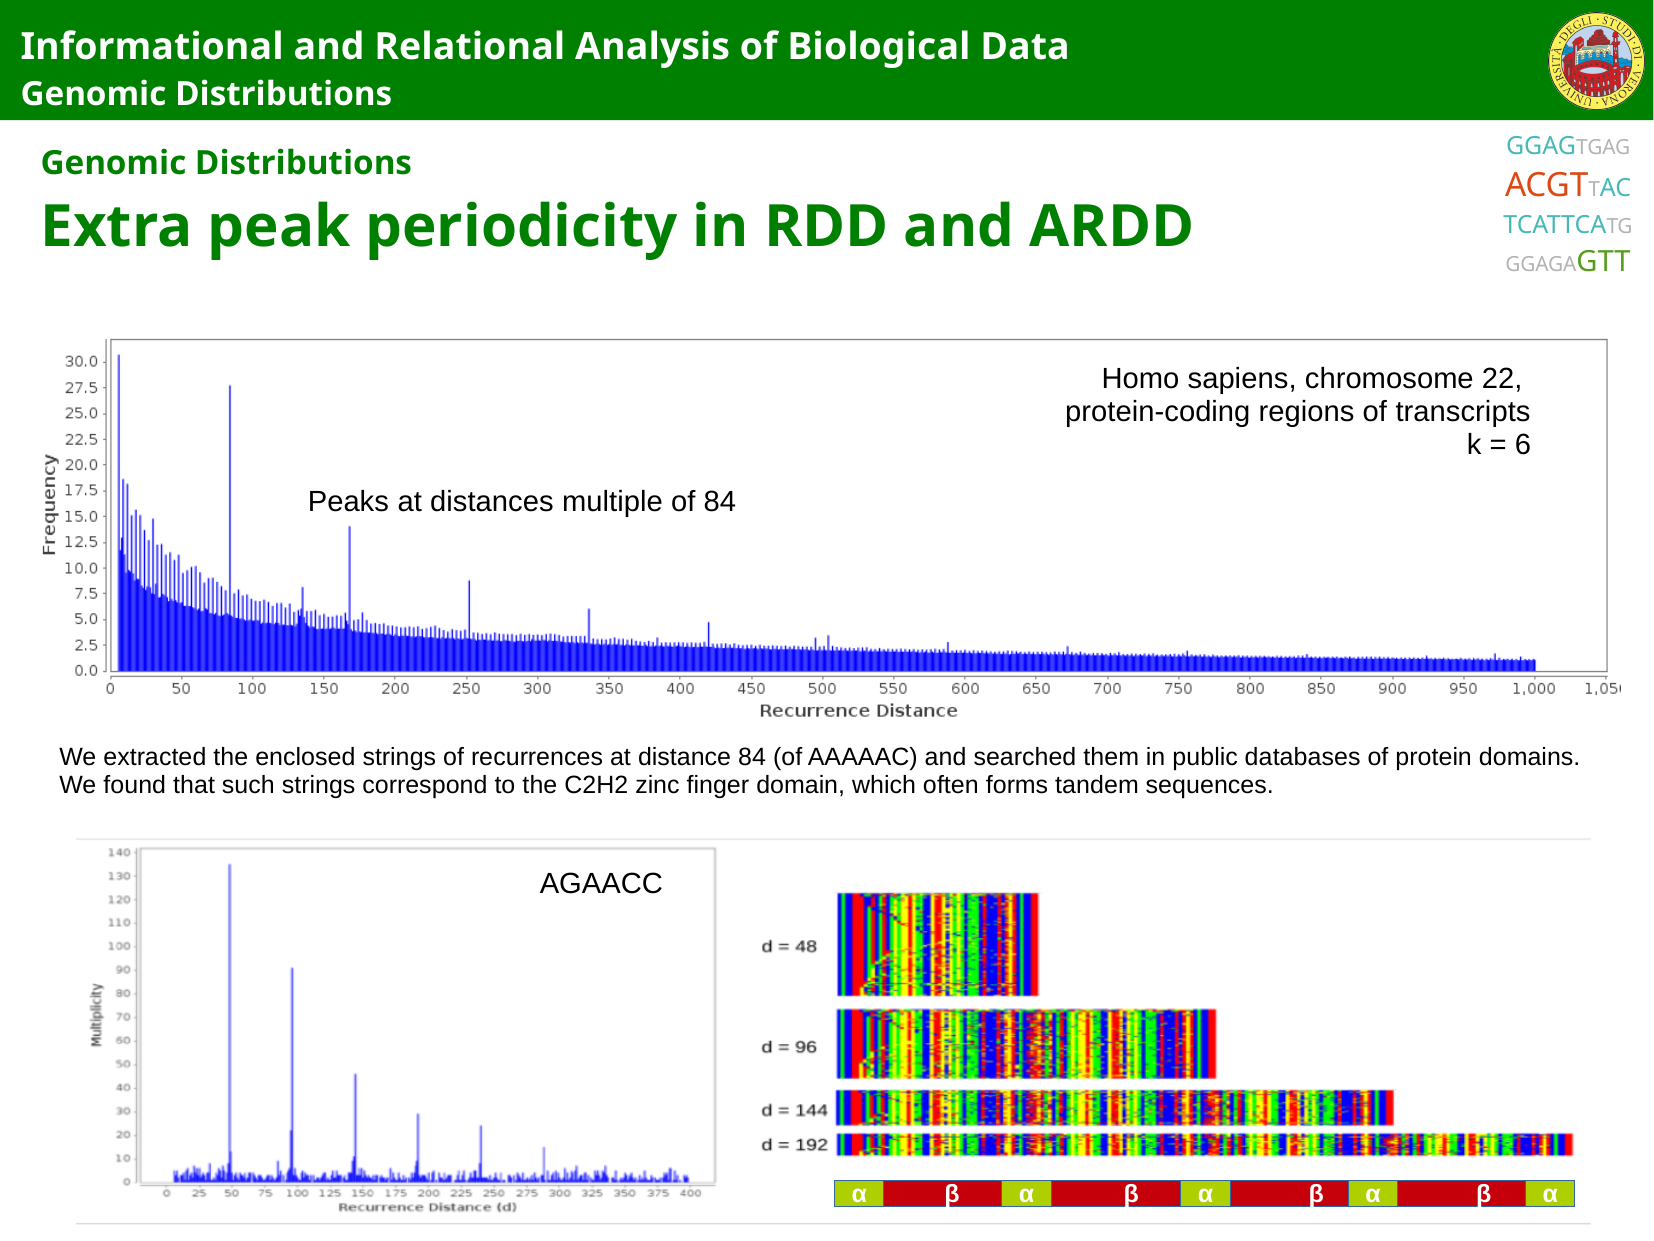

Informational and Relational Analysis of Biological Data
Genomic Distributions
GGAGTGAGACGTTACTCATTCATGGGAGAGTT
Genomic Distributions
Extra peak periodicity in RDD and ARDD
Homo sapiens, chromosome 22,
protein-coding regions of transcripts
k = 6
Peaks at distances multiple of 84
We extracted the enclosed strings of recurrences at distance 84 (of AAAAAC) and searched them in public databases of protein domains.
We found that such strings correspond to the C2H2 zinc finger domain, which often forms tandem sequences.
AGAACC
α
β
α
β
α
β
α
β
α